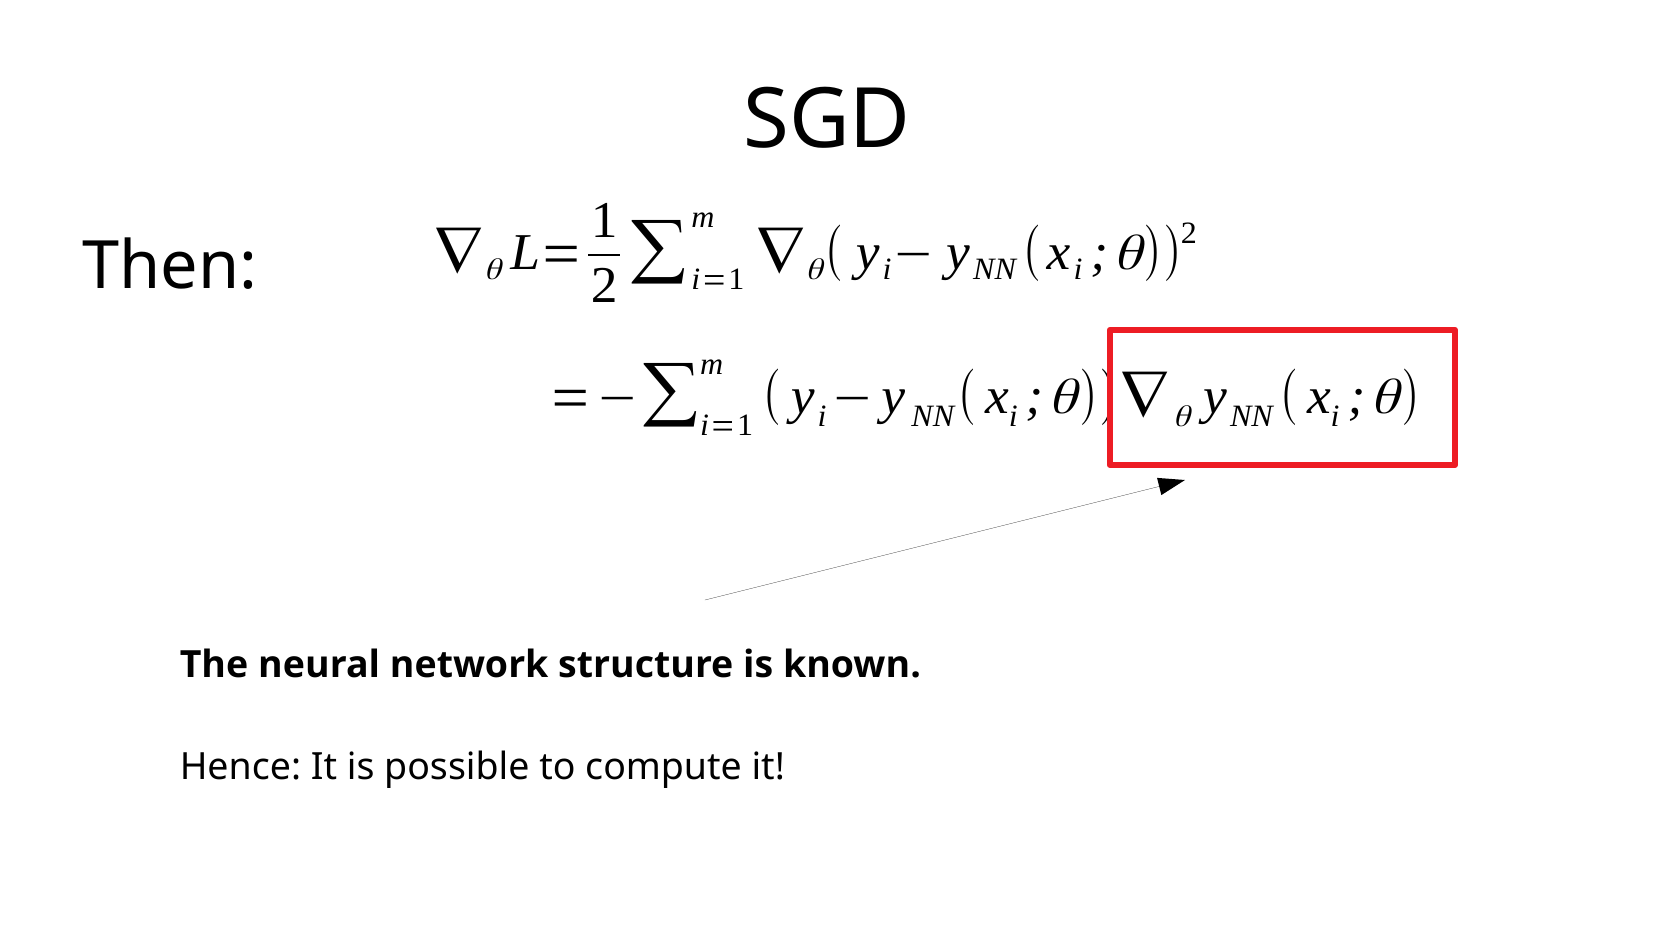

# SGD
Then:
The neural network structure is known.
Hence: It is possible to compute it!